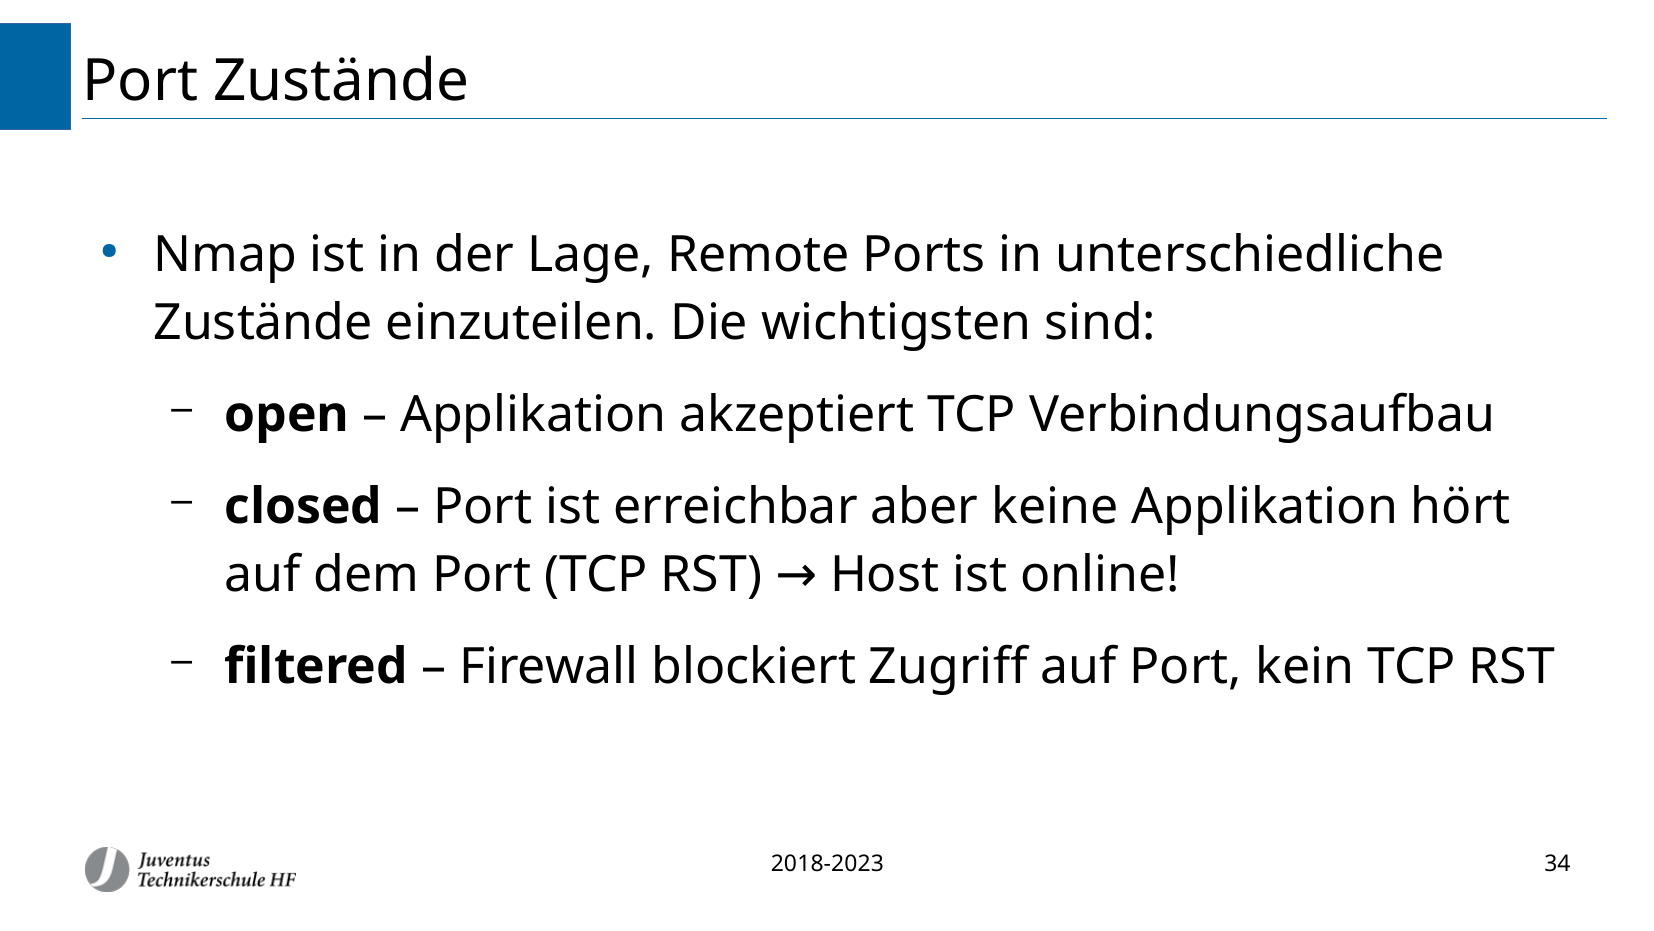

# Port Zustände
Nmap ist in der Lage, Remote Ports in unterschiedliche Zustände einzuteilen. Die wichtigsten sind:
open – Applikation akzeptiert TCP Verbindungsaufbau
closed – Port ist erreichbar aber keine Applikation hört auf dem Port (TCP RST) → Host ist online!
filtered – Firewall blockiert Zugriff auf Port, kein TCP RST
2018-2023
34